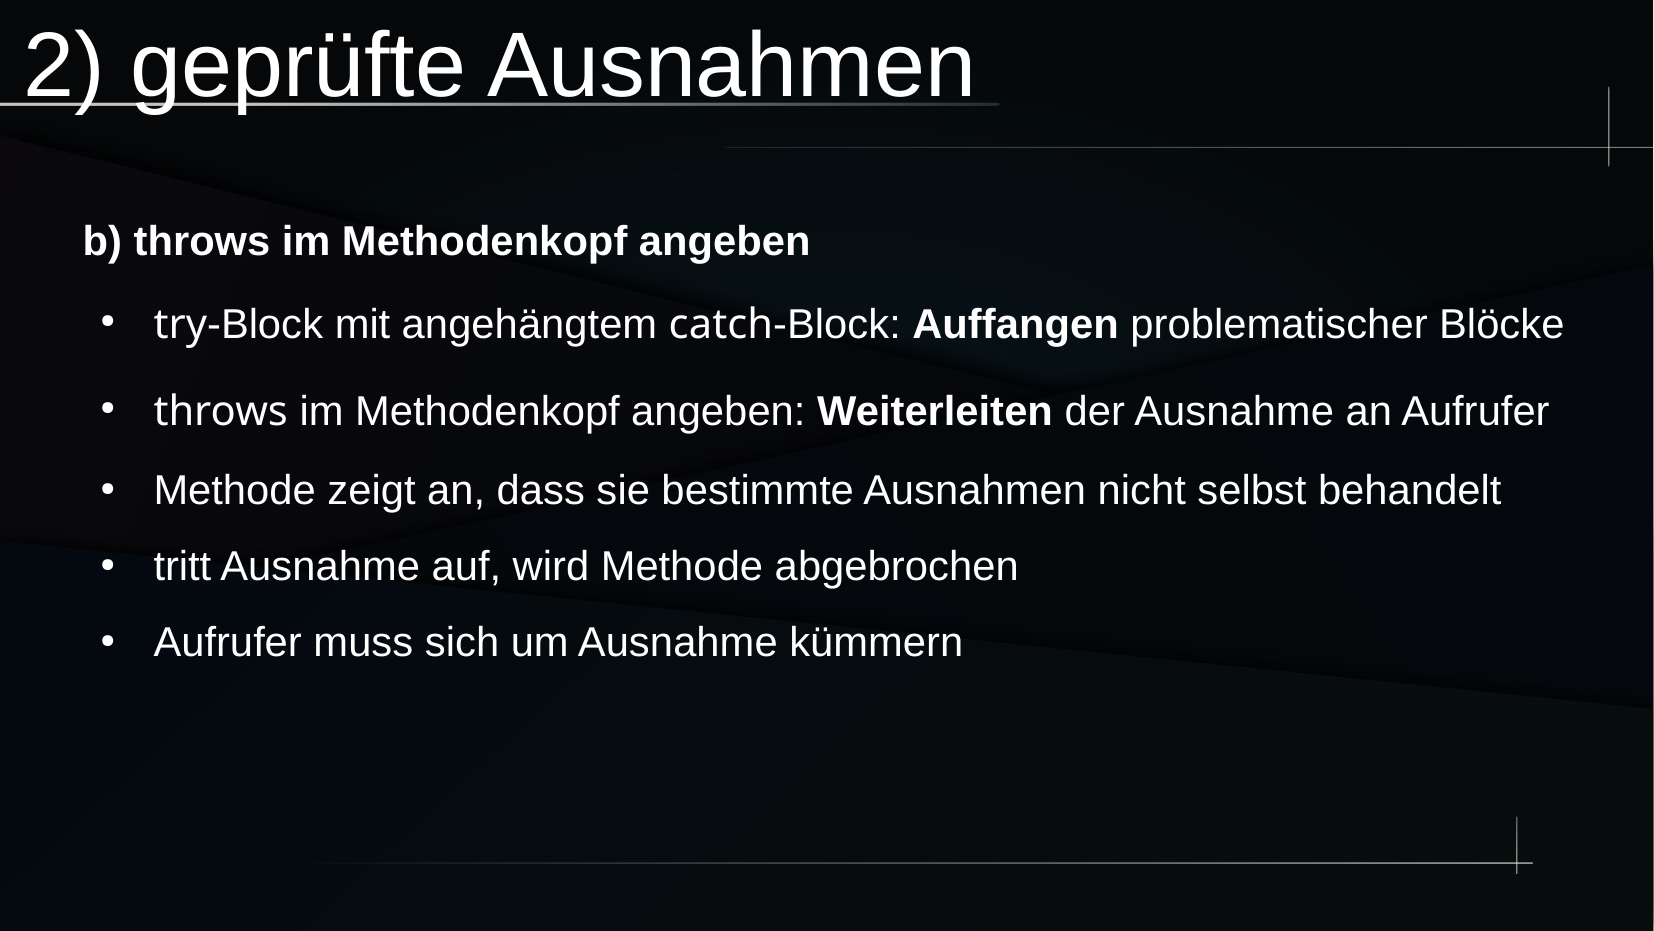

# 2) geprüfte Ausnahmen
b) throws im Methodenkopf angeben
try-Block mit angehängtem catch-Block: Auffangen problematischer Blöcke
throws im Methodenkopf angeben: Weiterleiten der Ausnahme an Aufrufer
Methode zeigt an, dass sie bestimmte Ausnahmen nicht selbst behandelt
tritt Ausnahme auf, wird Methode abgebrochen
Aufrufer muss sich um Ausnahme kümmern